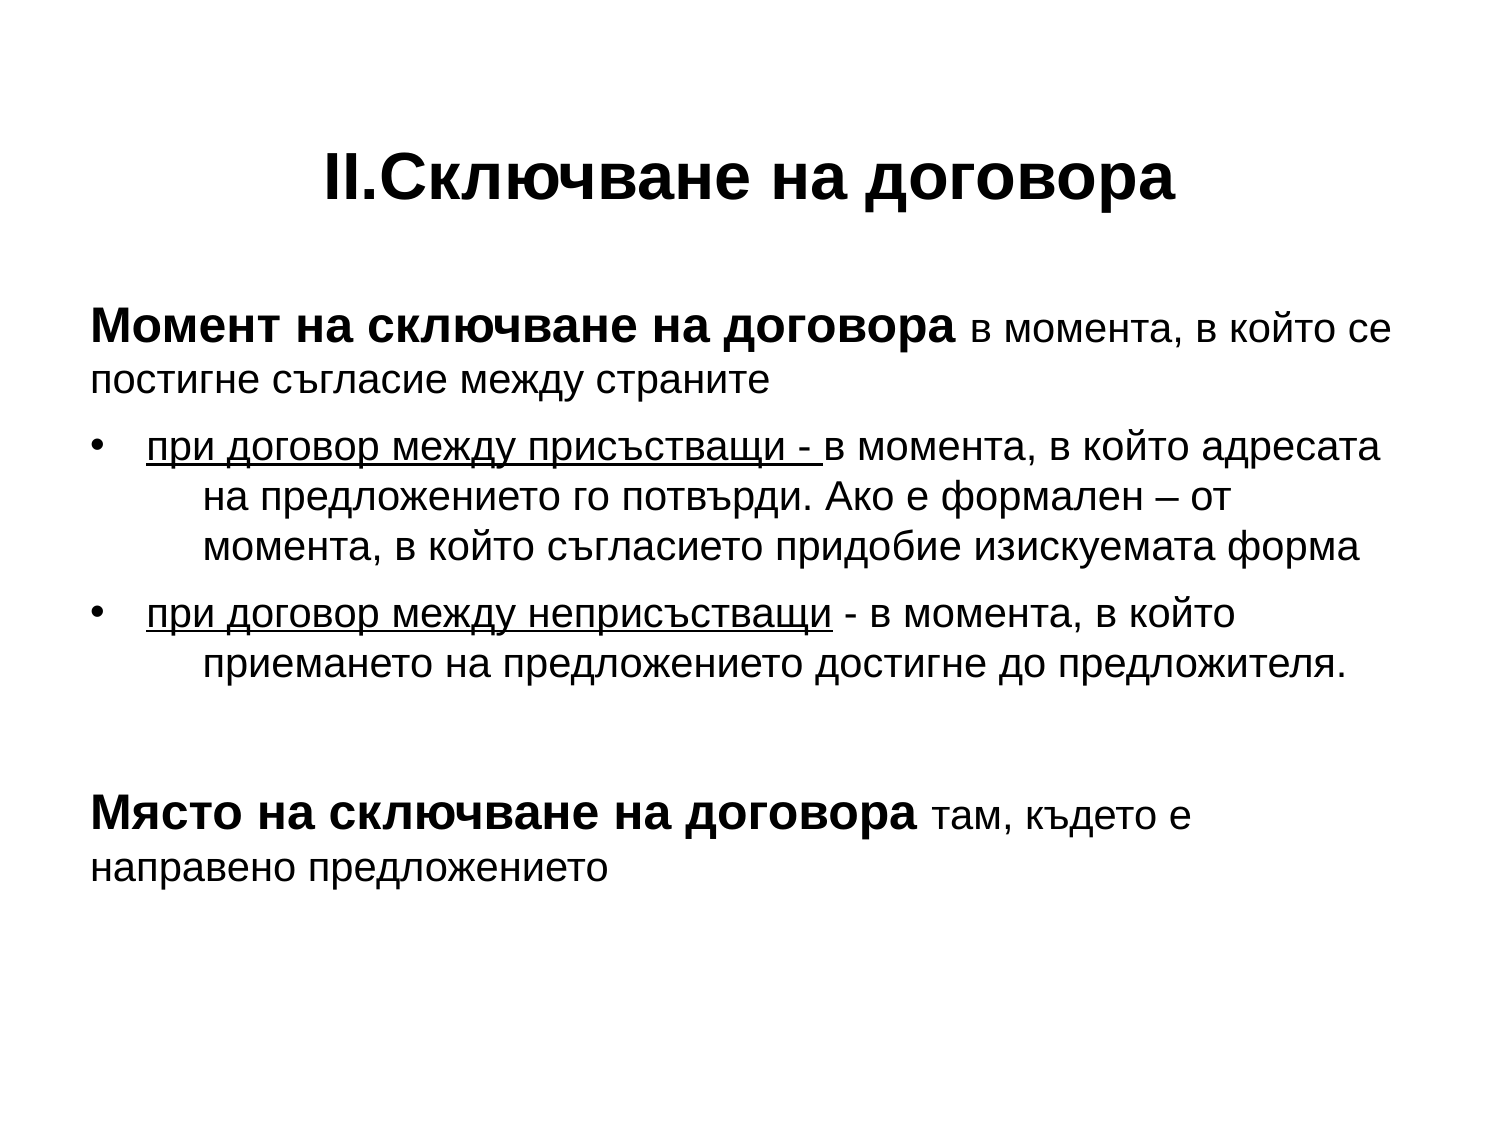

# ІІ.Сключване на договора
Момент на сключване на договора в момента, в който се постигне съгласие между страните
при договор между присъстващи - в момента, в който адресата на предложението го потвърди. Ако е формален – от момента, в който съгласието придобие изискуемата форма
при договор между неприсъстващи - в момента, в който приемането на предложението достигне до предложителя.
Място на сключване на договора там, където е направено предложението